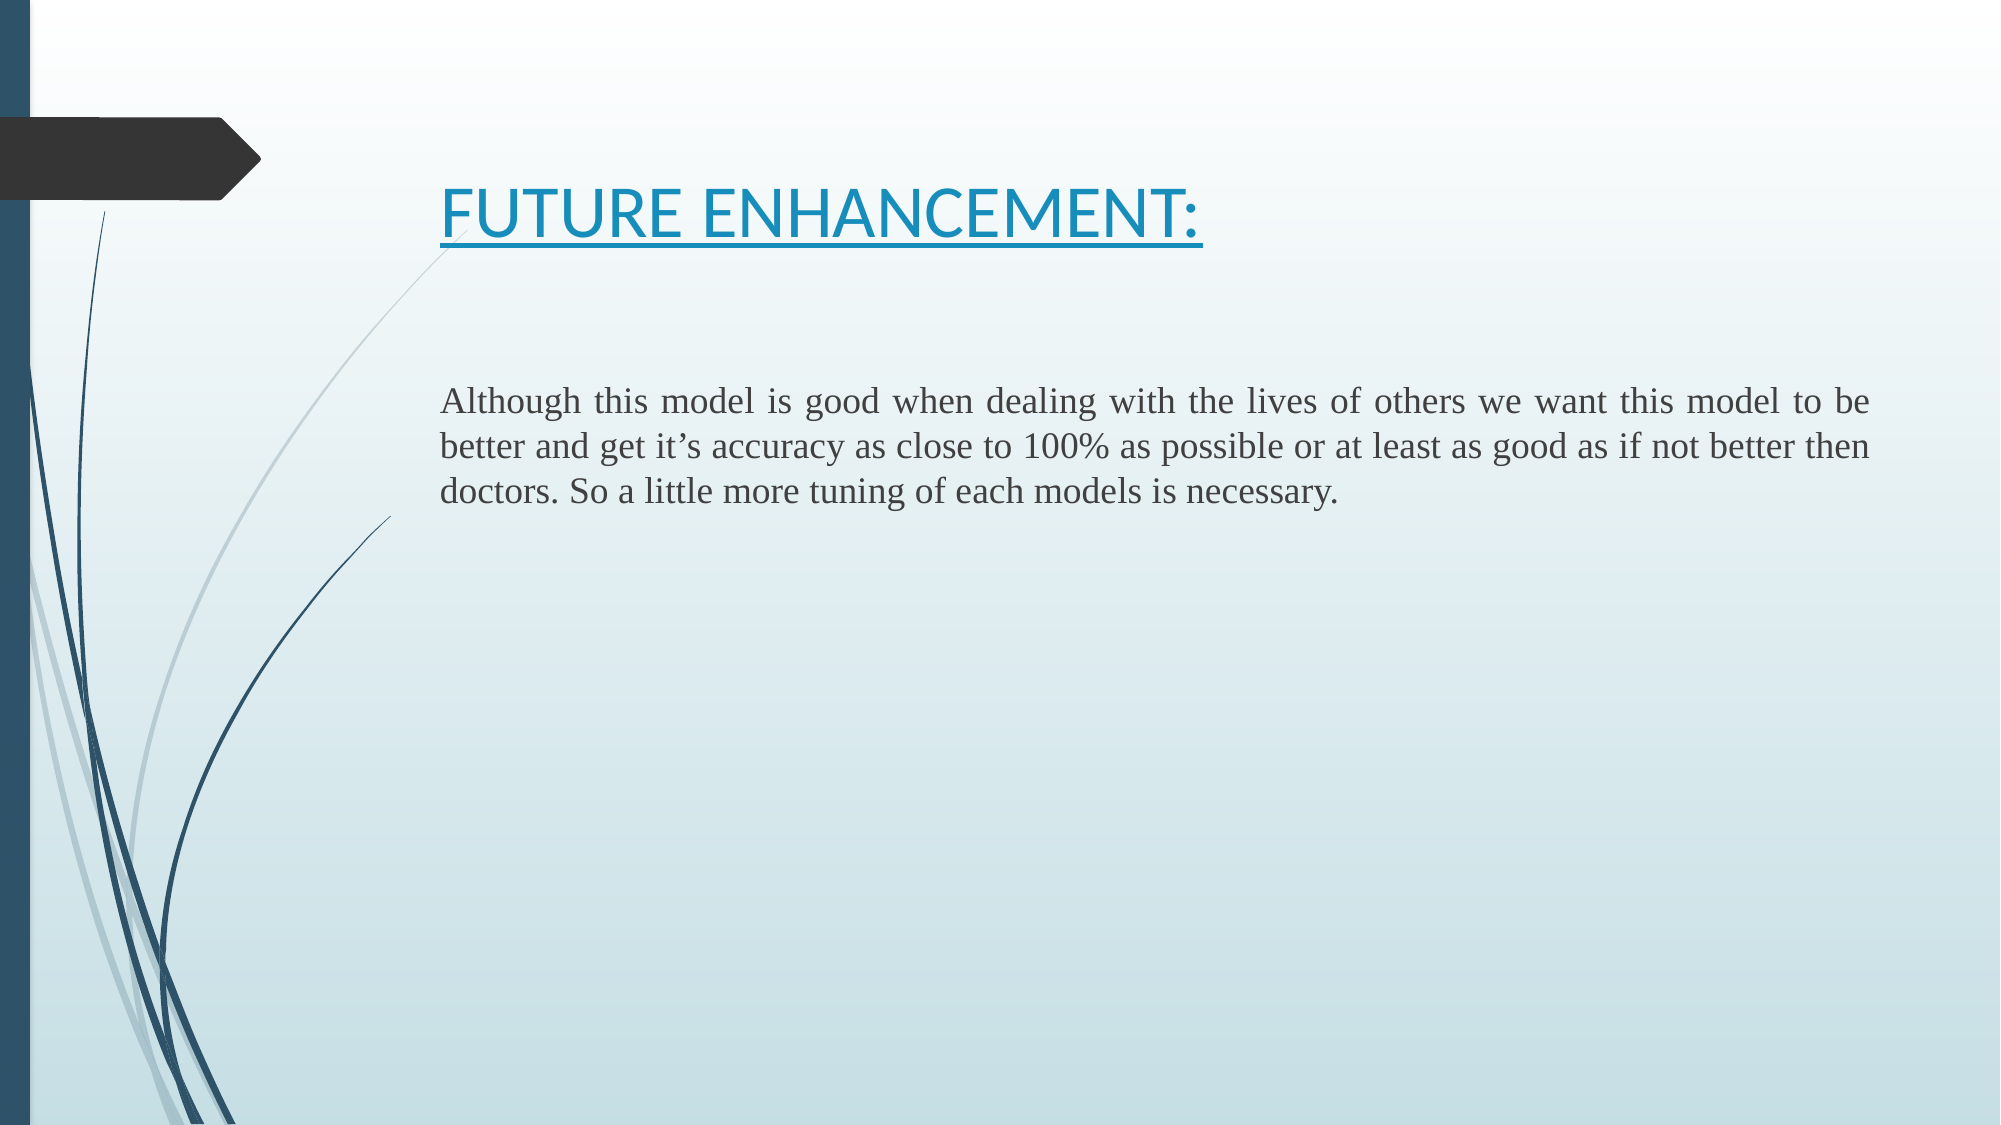

# FUTURE ENHANCEMENT:
Although this model is good when dealing with the lives of others we want this model to be better and get it’s accuracy as close to 100% as possible or at least as good as if not better then doctors. So a little more tuning of each models is necessary.